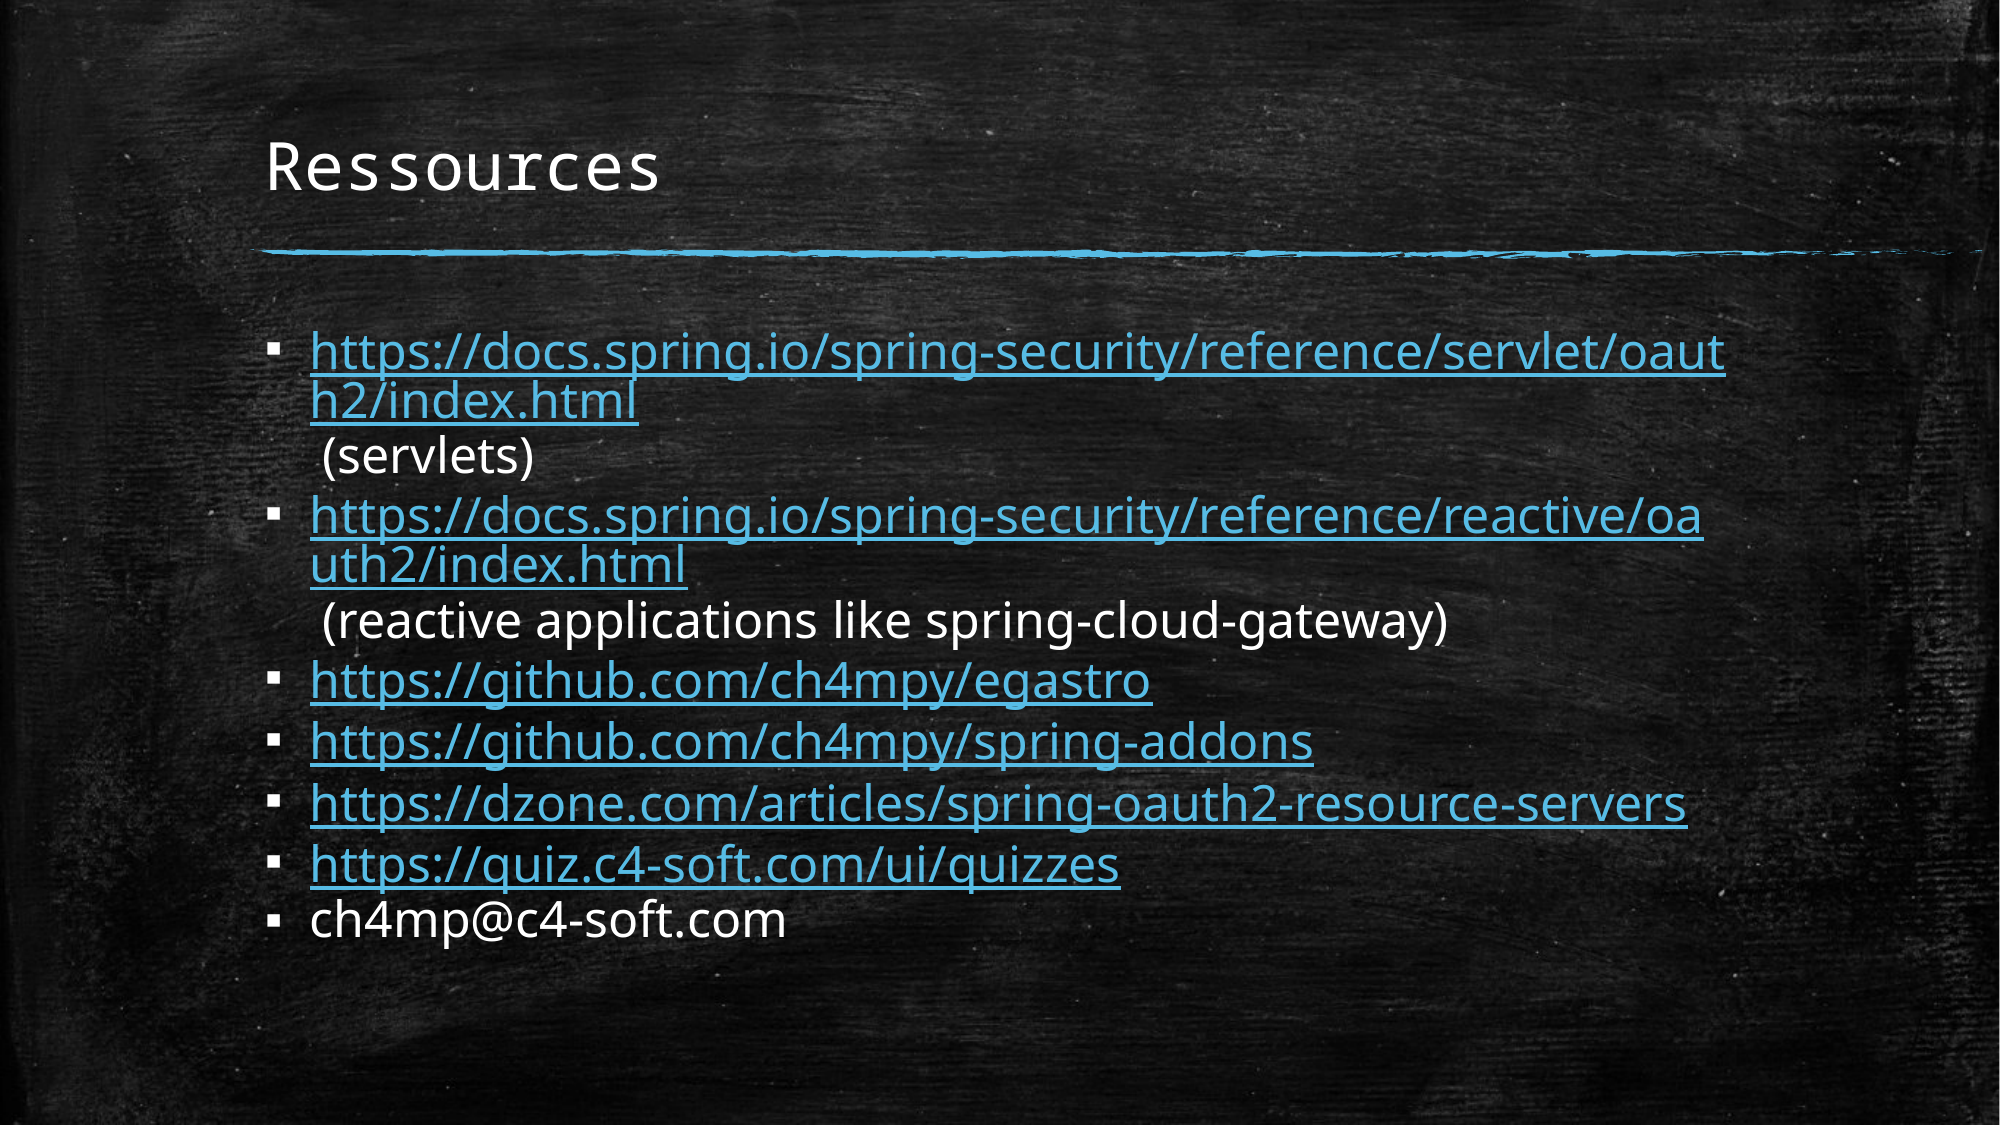

# Ressources
https://docs.spring.io/spring-security/reference/servlet/oauth2/index.html (servlets)
https://docs.spring.io/spring-security/reference/reactive/oauth2/index.html (reactive applications like spring-cloud-gateway)
https://github.com/ch4mpy/egastro
https://github.com/ch4mpy/spring-addons
https://dzone.com/articles/spring-oauth2-resource-servers
https://quiz.c4-soft.com/ui/quizzes
ch4mp@c4-soft.com